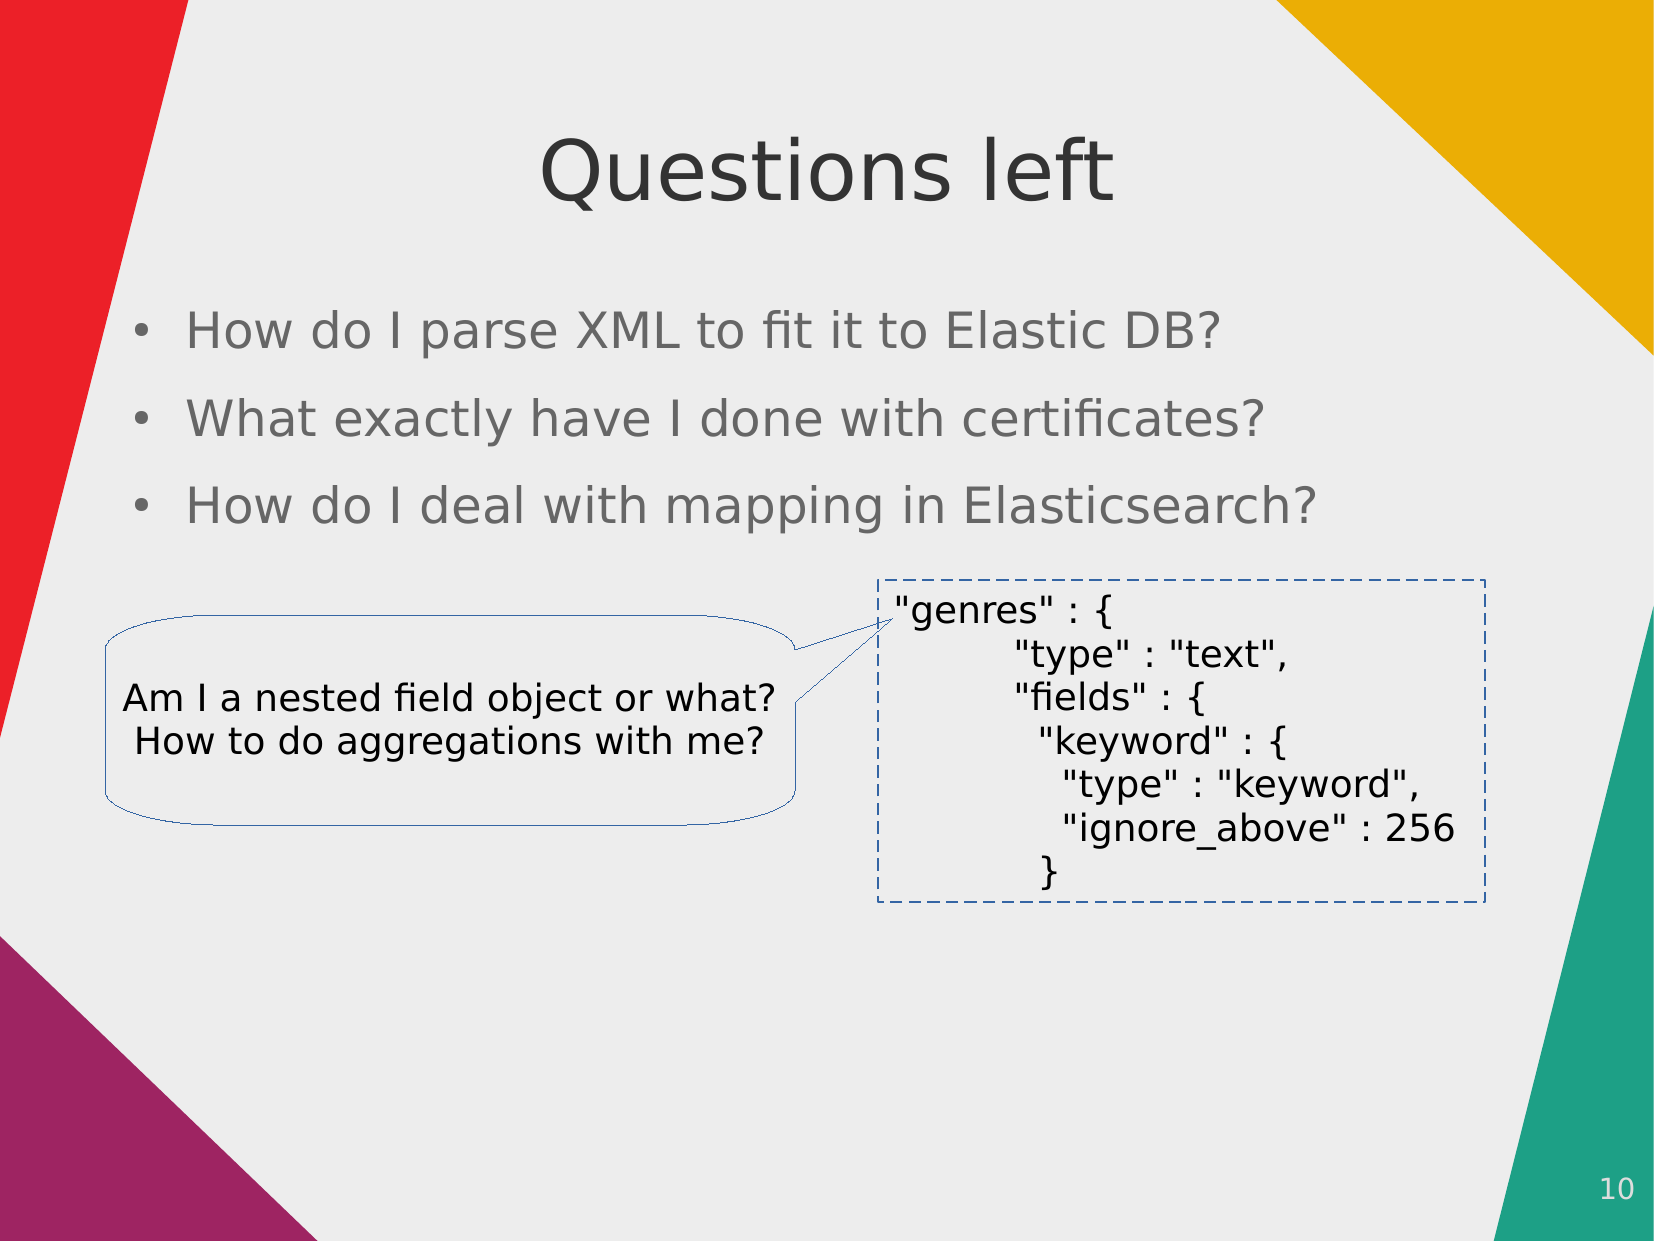

# Questions left
How do I parse XML to fit it to Elastic DB?
What exactly have I done with certificates?
How do I deal with mapping in Elasticsearch?
"genres" : {
 "type" : "text",
 "fields" : {
 "keyword" : {
 "type" : "keyword",
 "ignore_above" : 256
 }
Am I a nested field object or what?
How to do aggregations with me?
10